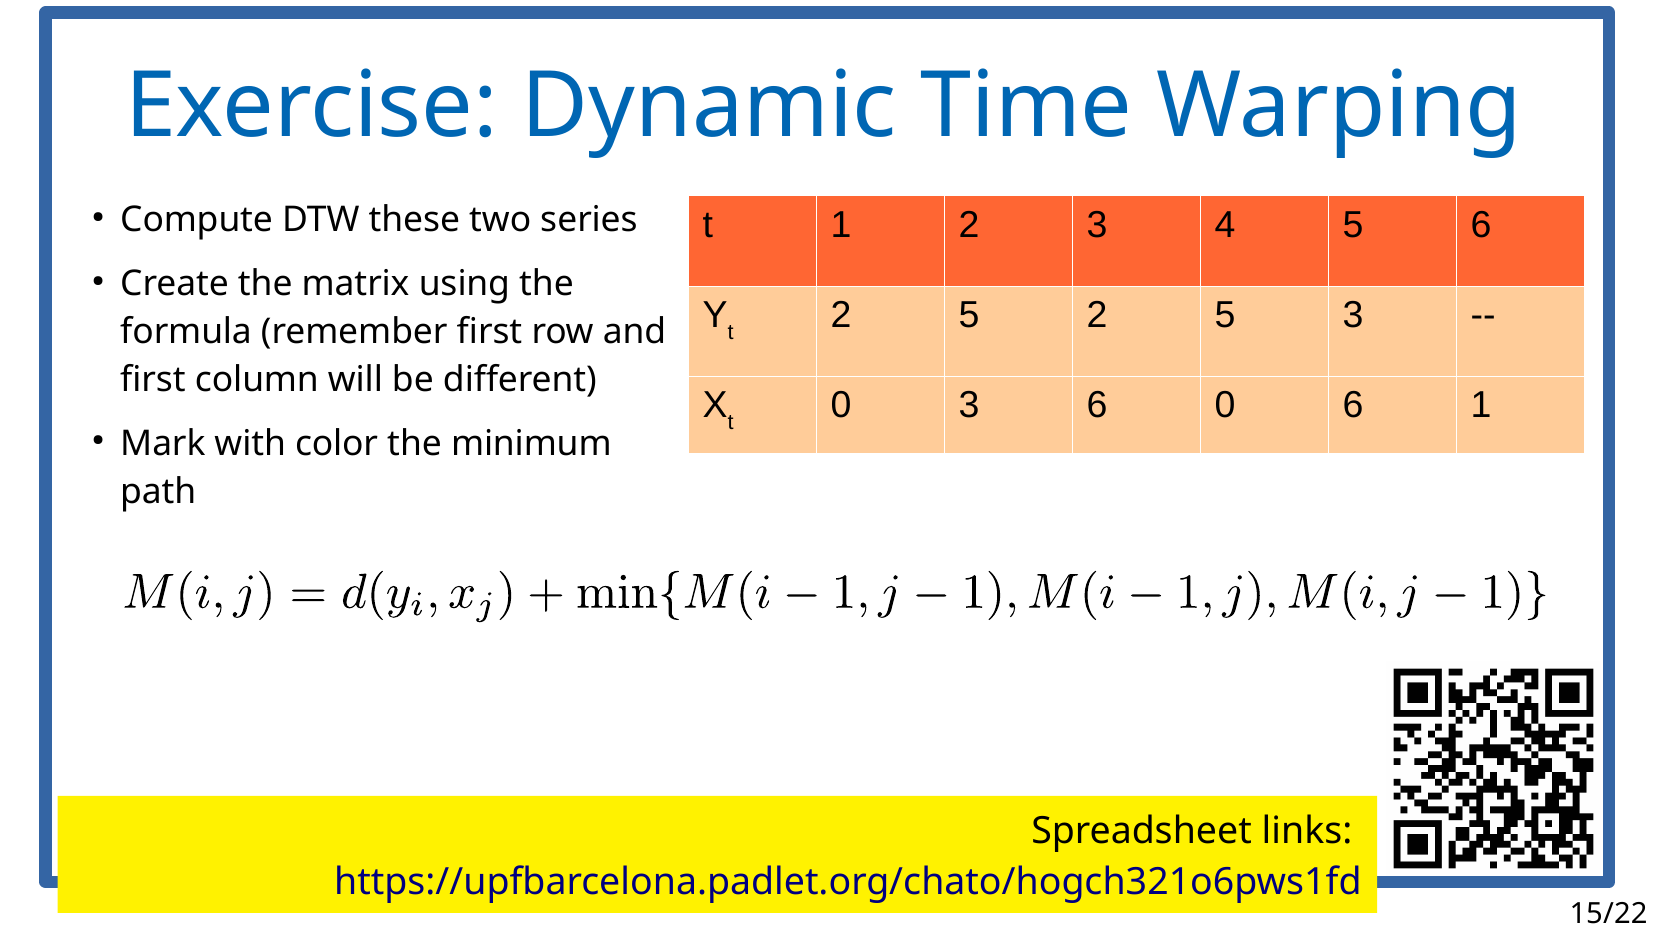

# Exercise: Dynamic Time Warping
Compute DTW these two series
Create the matrix using the formula (remember first row and first column will be different)
Mark with color the minimum path
| t | 1 | 2 | 3 | 4 | 5 | 6 |
| --- | --- | --- | --- | --- | --- | --- |
| Yt | 2 | 5 | 2 | 5 | 3 | -- |
| Xt | 0 | 3 | 6 | 0 | 6 | 1 |
Spreadsheet links: https://upfbarcelona.padlet.org/chato/hogch321o6pws1fd
15